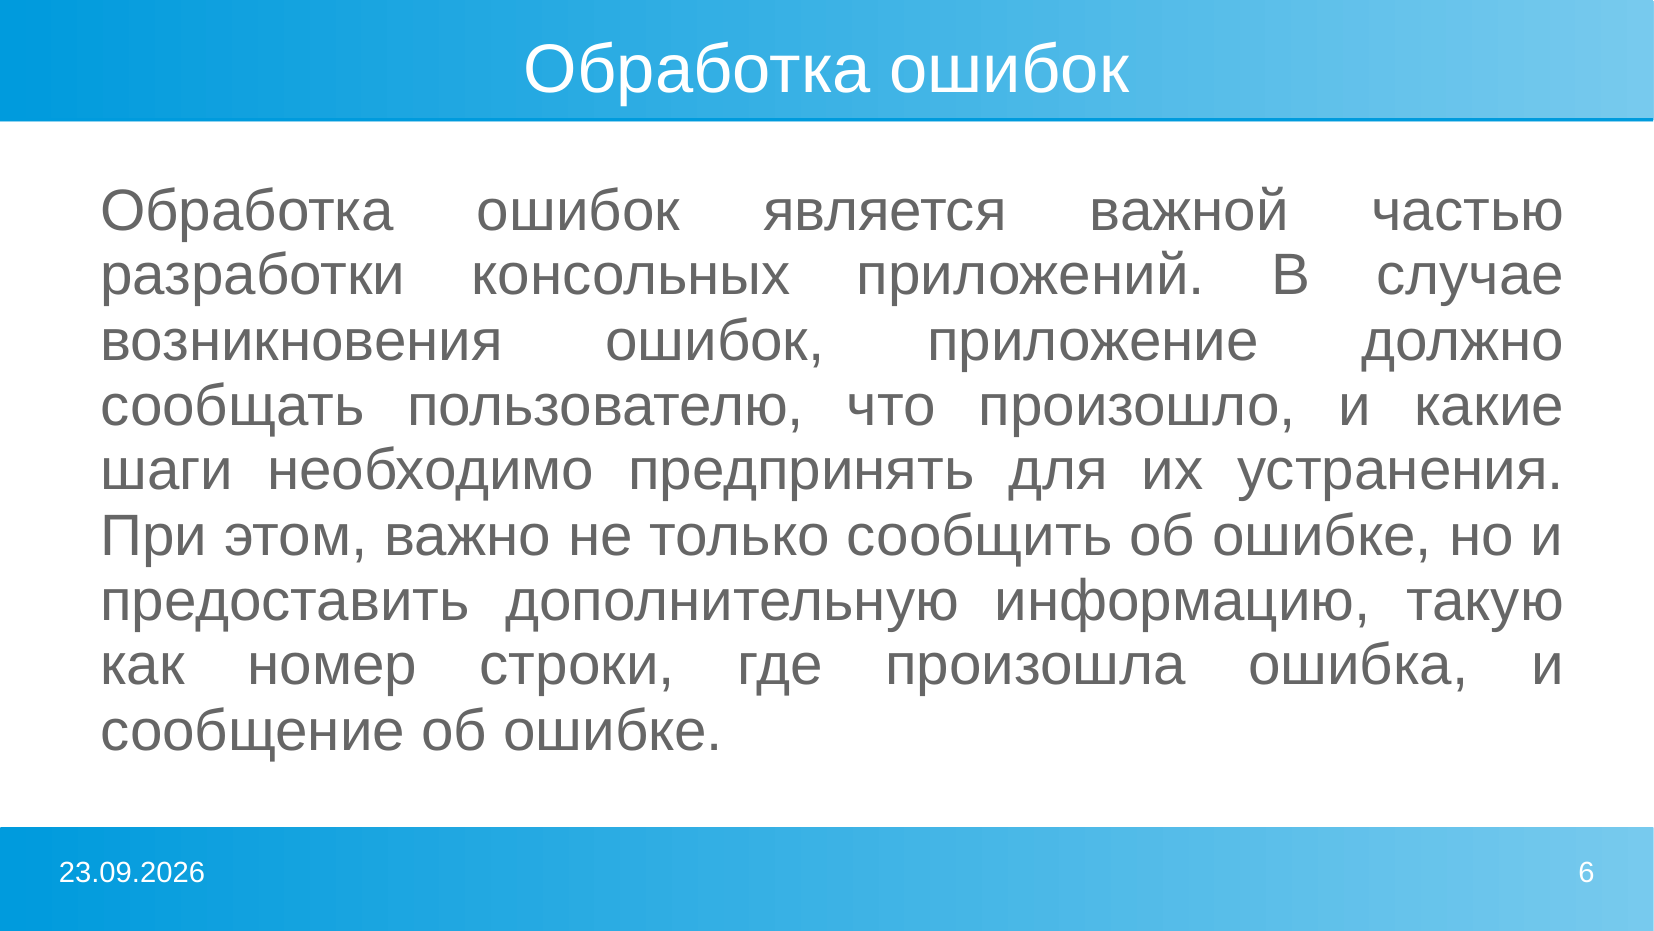

# Обработка ошибок
Обработка ошибок является важной частью разработки консольных приложений. В случае возникновения ошибок, приложение должно сообщать пользователю, что произошло, и какие шаги необходимо предпринять для их устранения. При этом, важно не только сообщить об ошибке, но и предоставить дополнительную информацию, такую как номер строки, где произошла ошибка, и сообщение об ошибке.
6